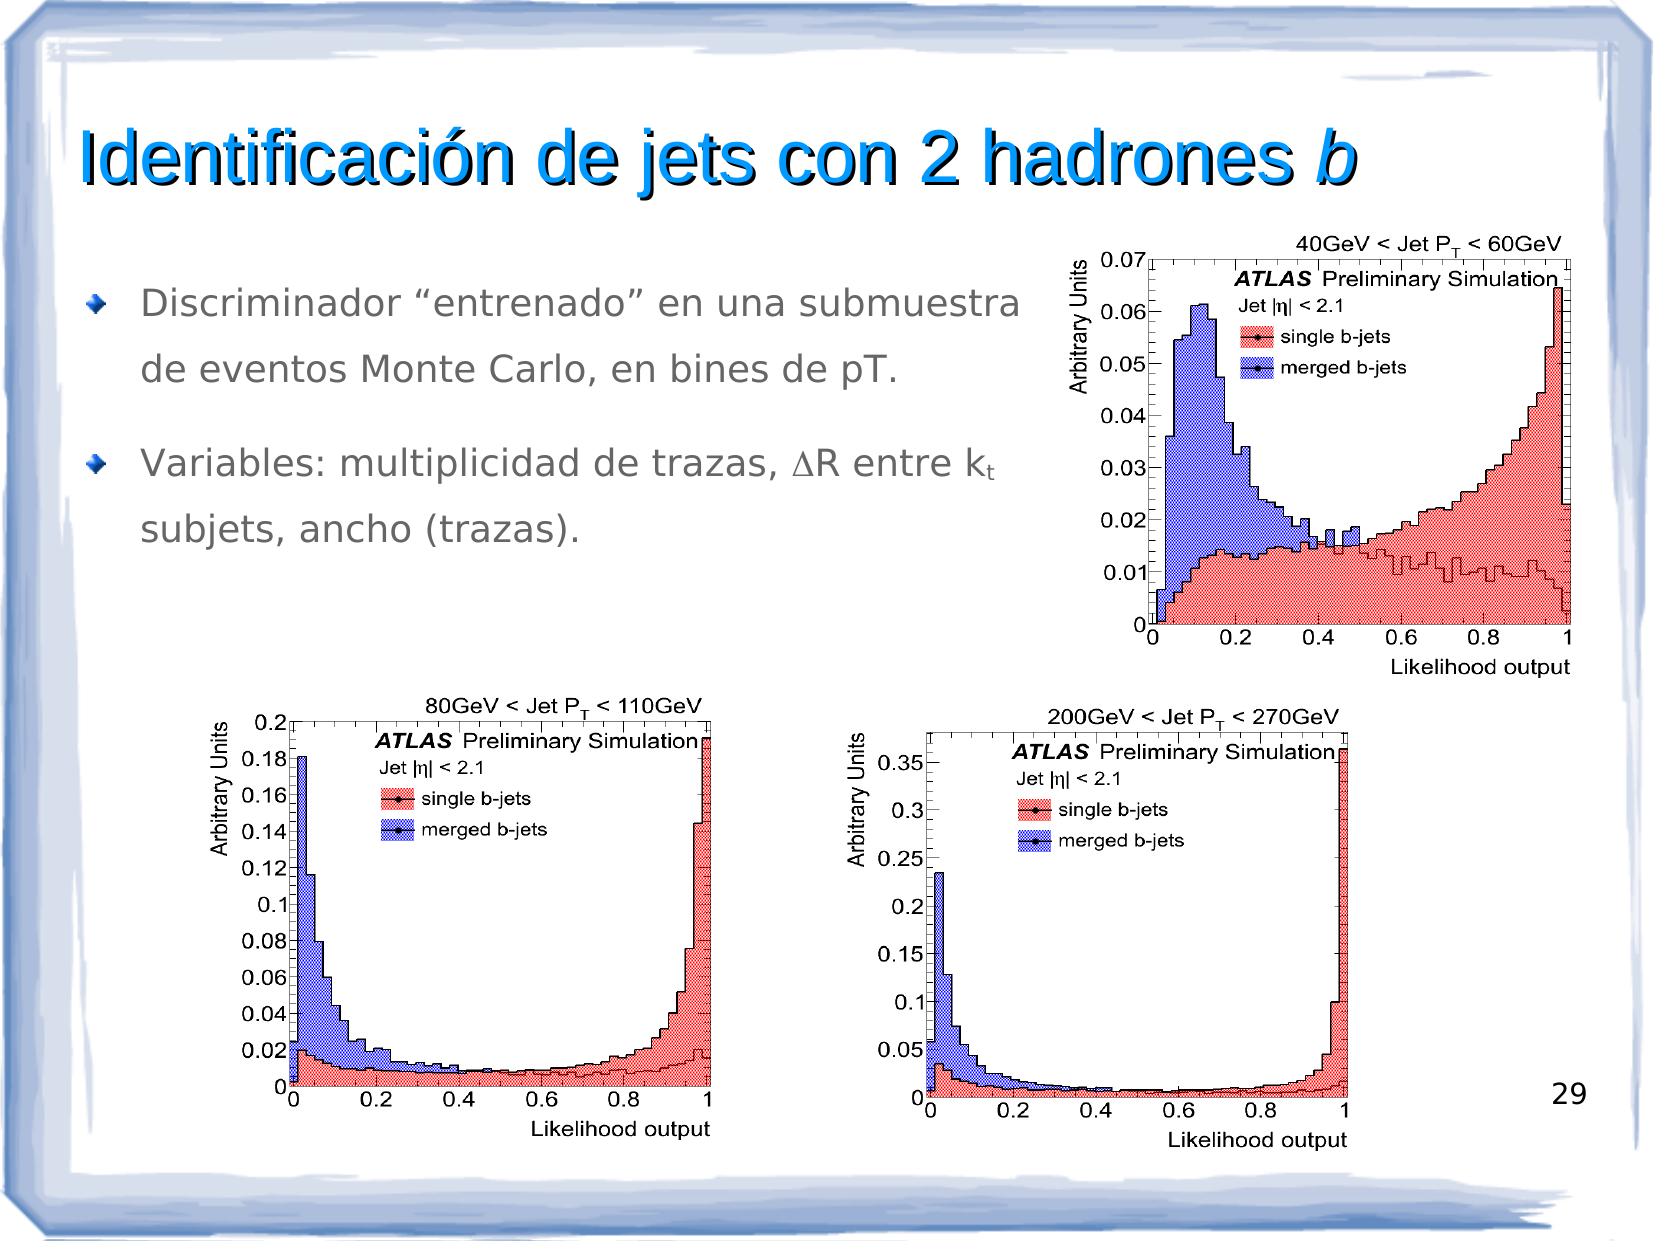

Identificación de jets con 2 hadrones b
# Discriminador “entrenado” en una submuestra de eventos Monte Carlo, en bines de pT.
Variables: multiplicidad de trazas, DR entre kt subjets, ancho (trazas).
29